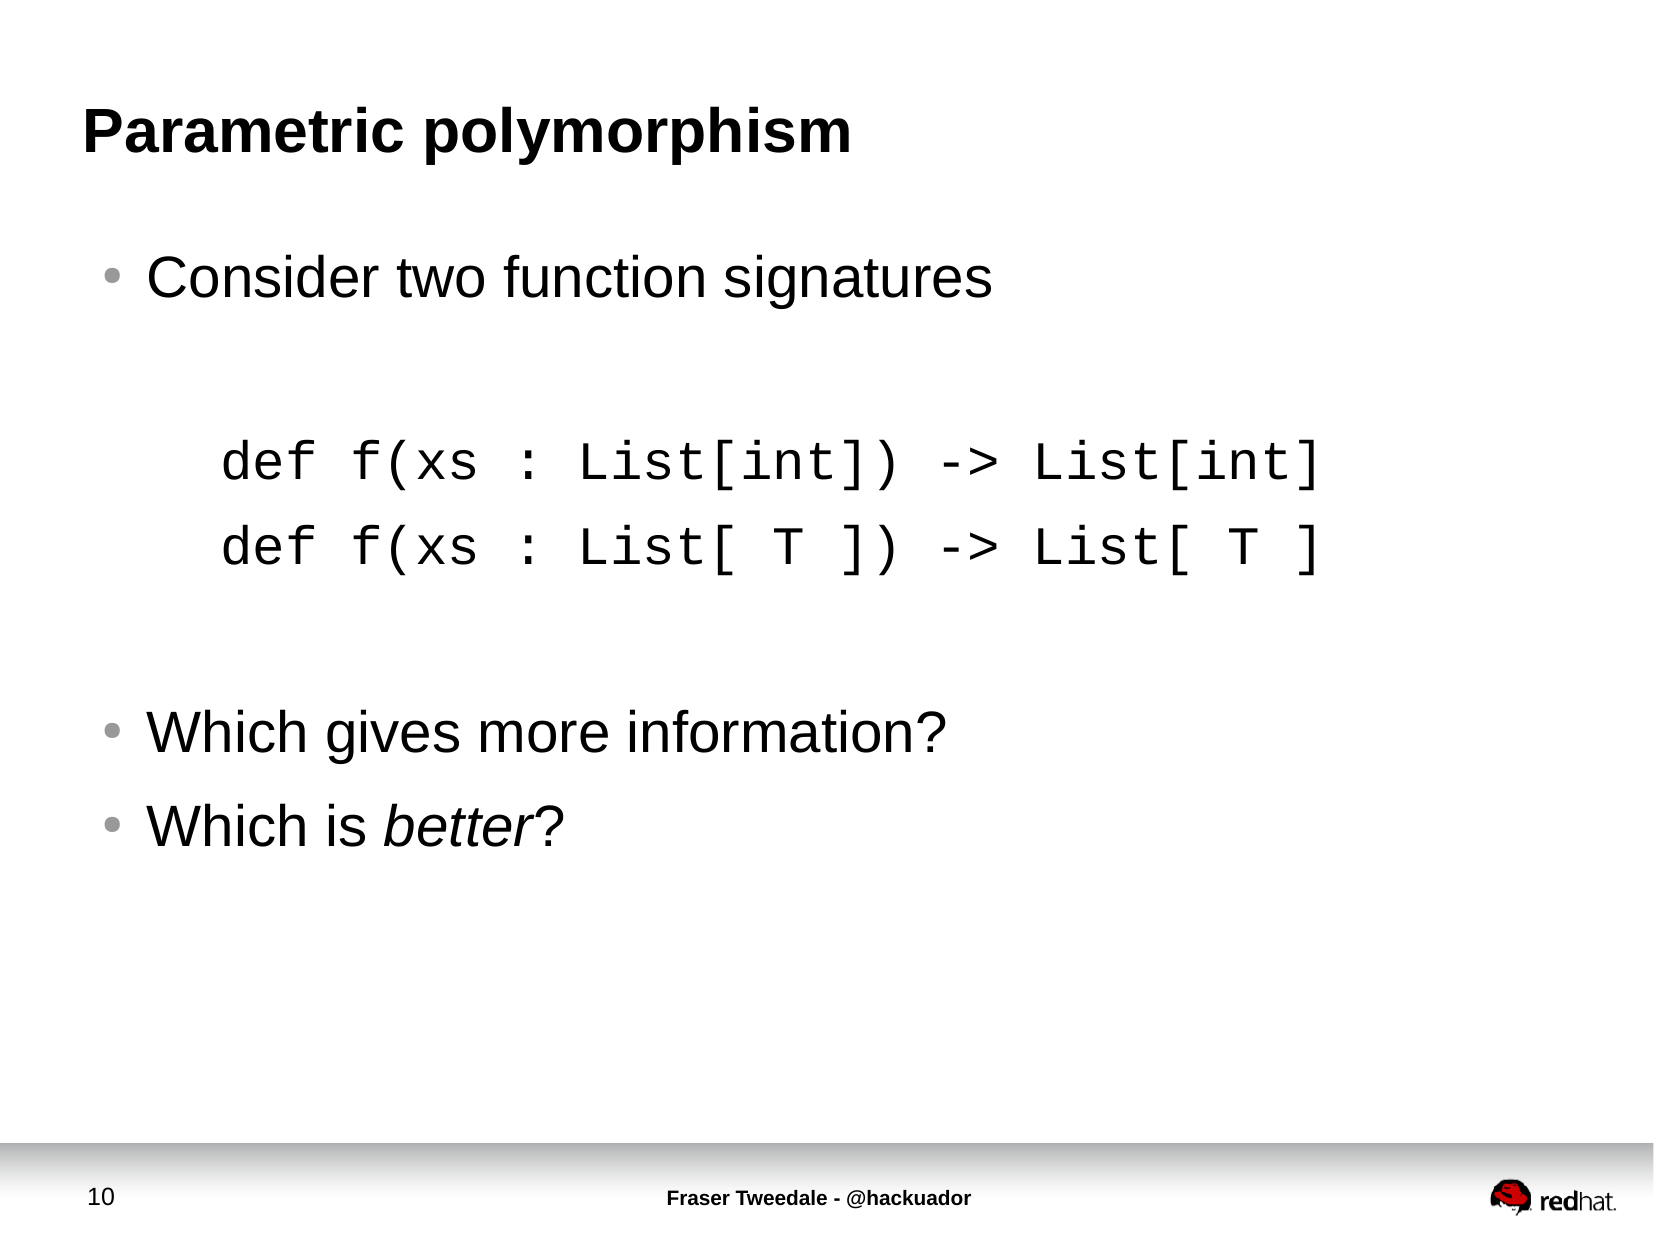

# Parametric polymorphism
Consider two function signatures
def f(xs : List[int]) -> List[int]
def f(xs : List[ T ]) -> List[ T ]
Which gives more information?
Which is better?